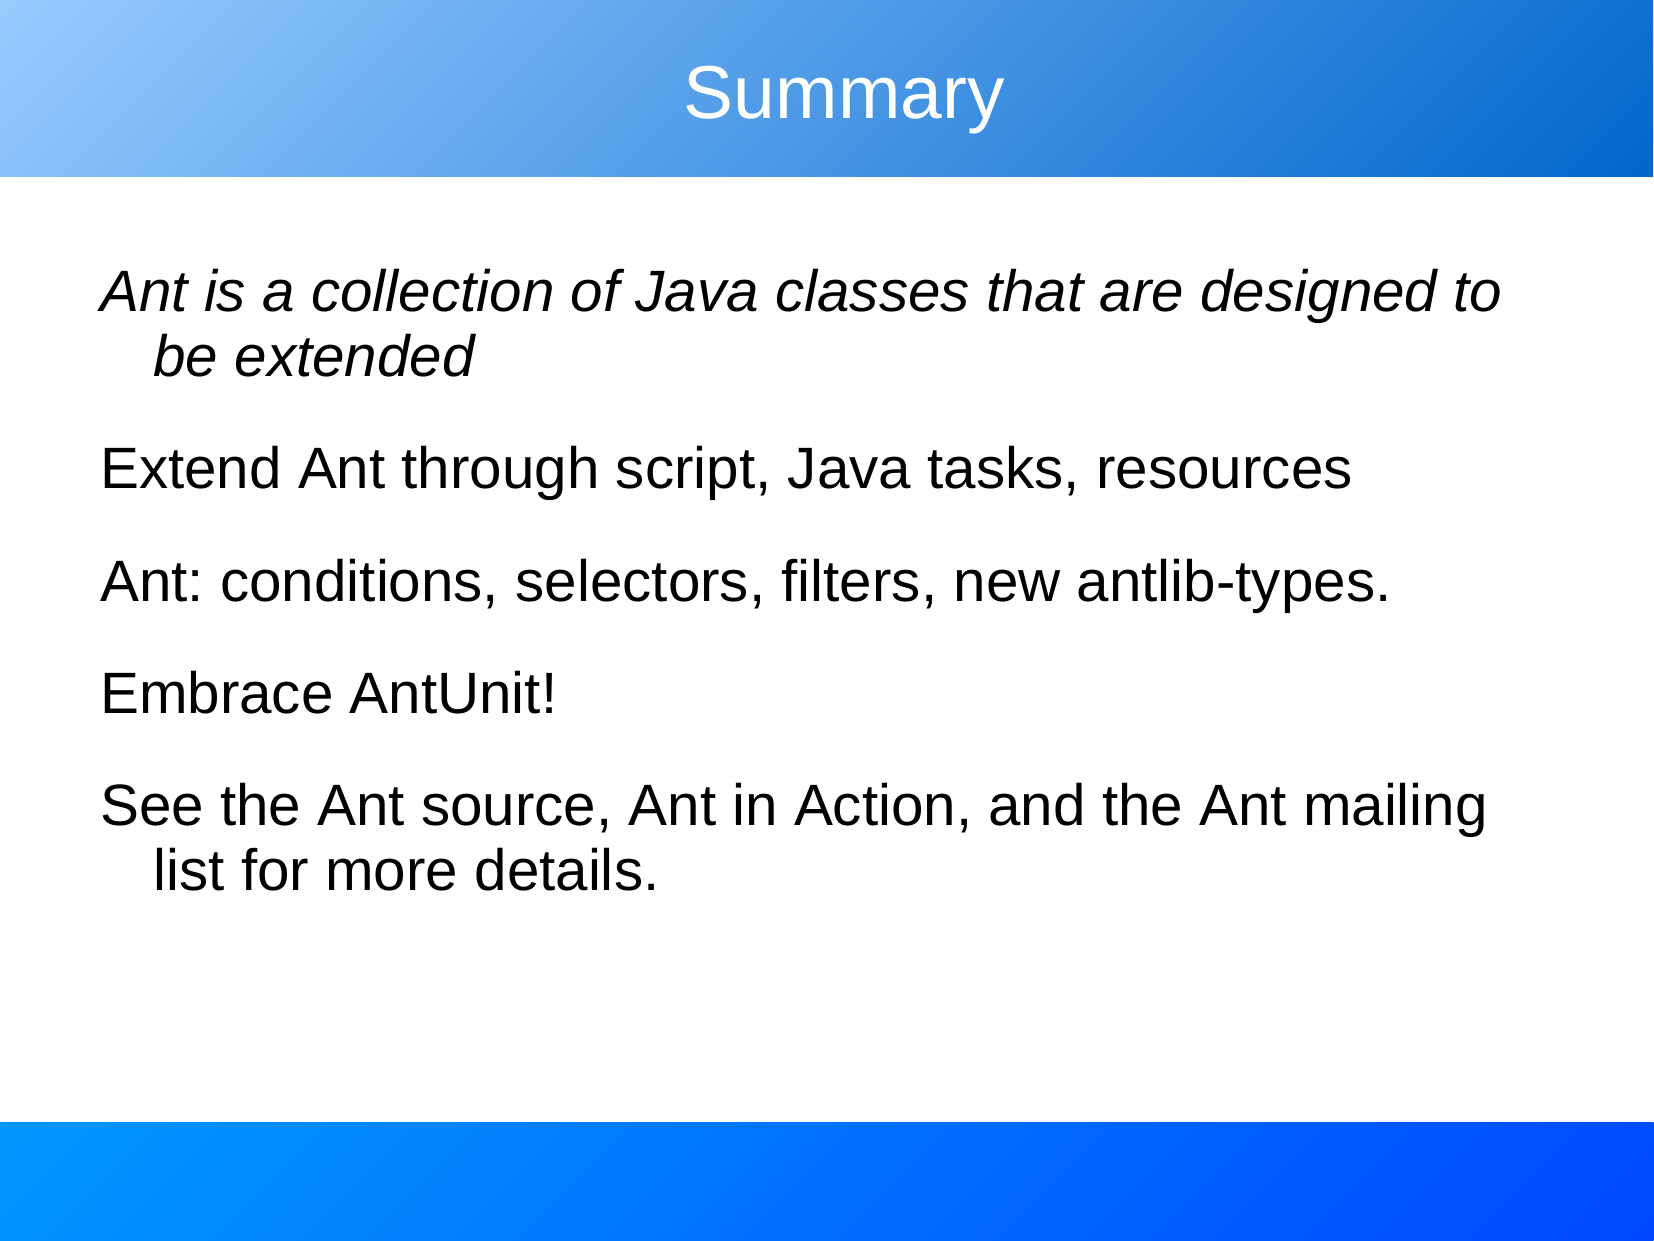

# Summary
Ant is a collection of Java classes that are designed to be extended
Extend Ant through script, Java tasks, resources
Ant: conditions, selectors, filters, new antlib-types.
Embrace AntUnit!
See the Ant source, Ant in Action, and the Ant mailing list for more details.